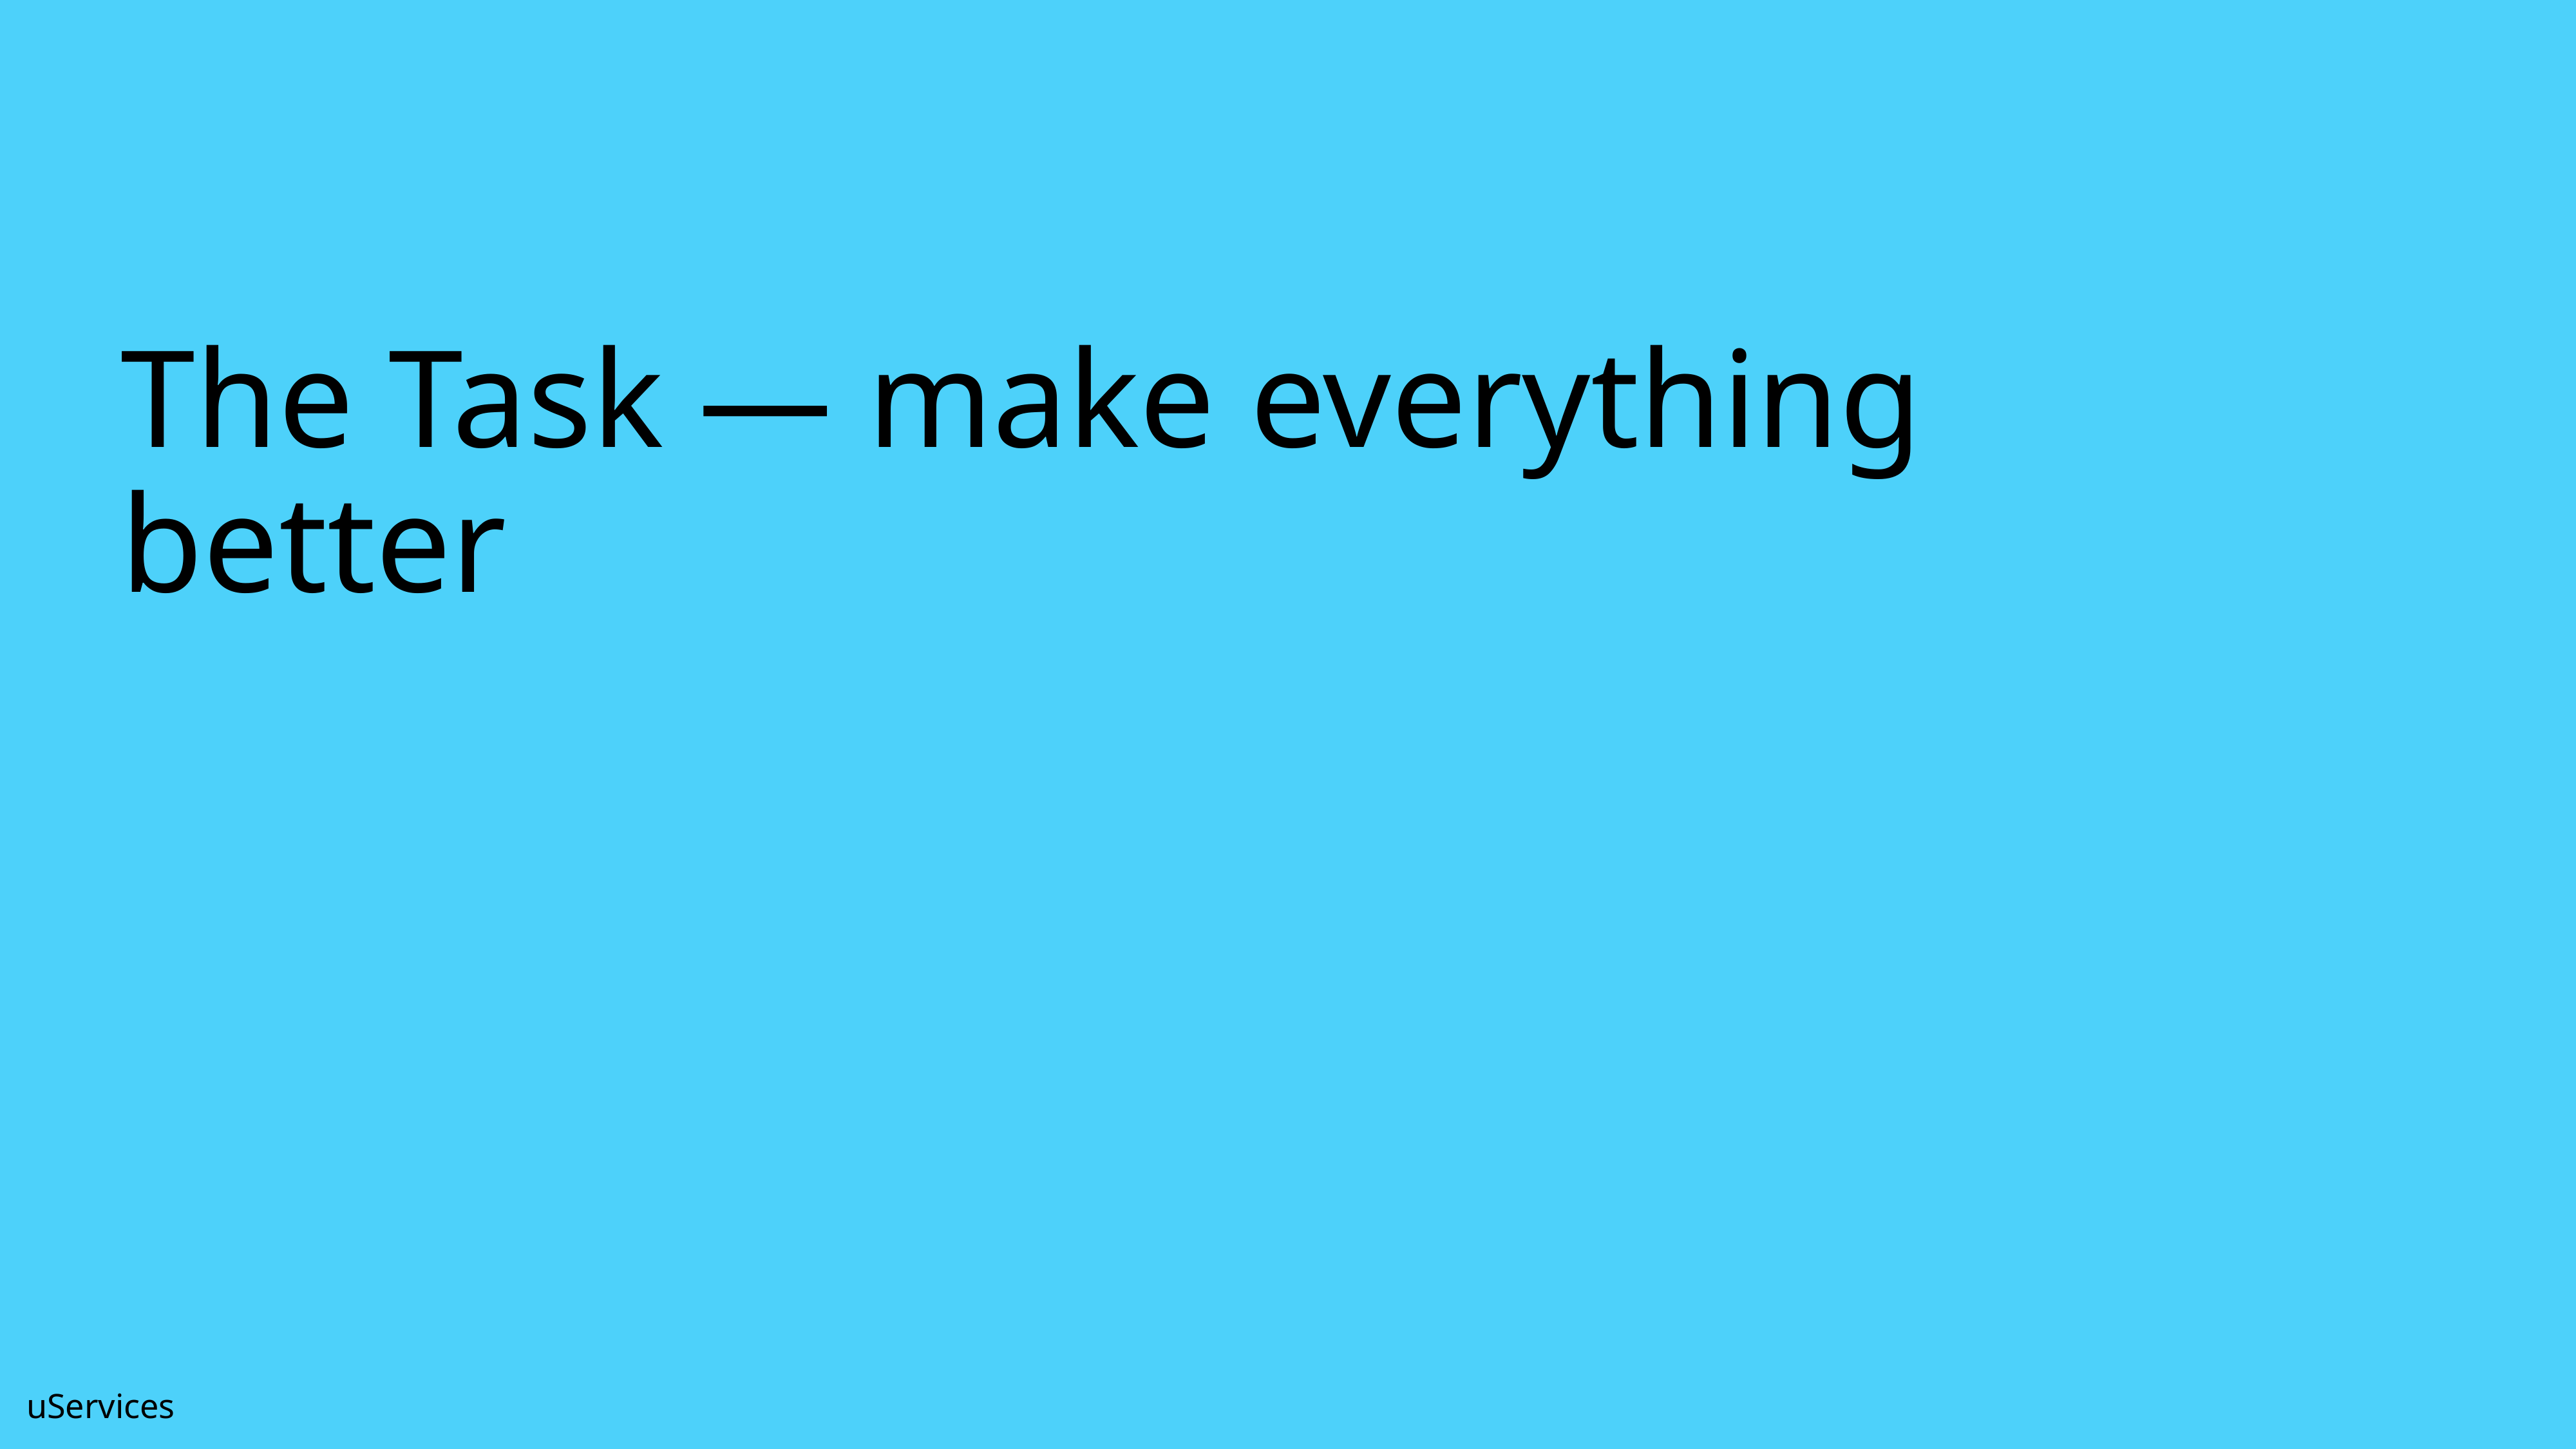

# The Task — make everything better
uServices